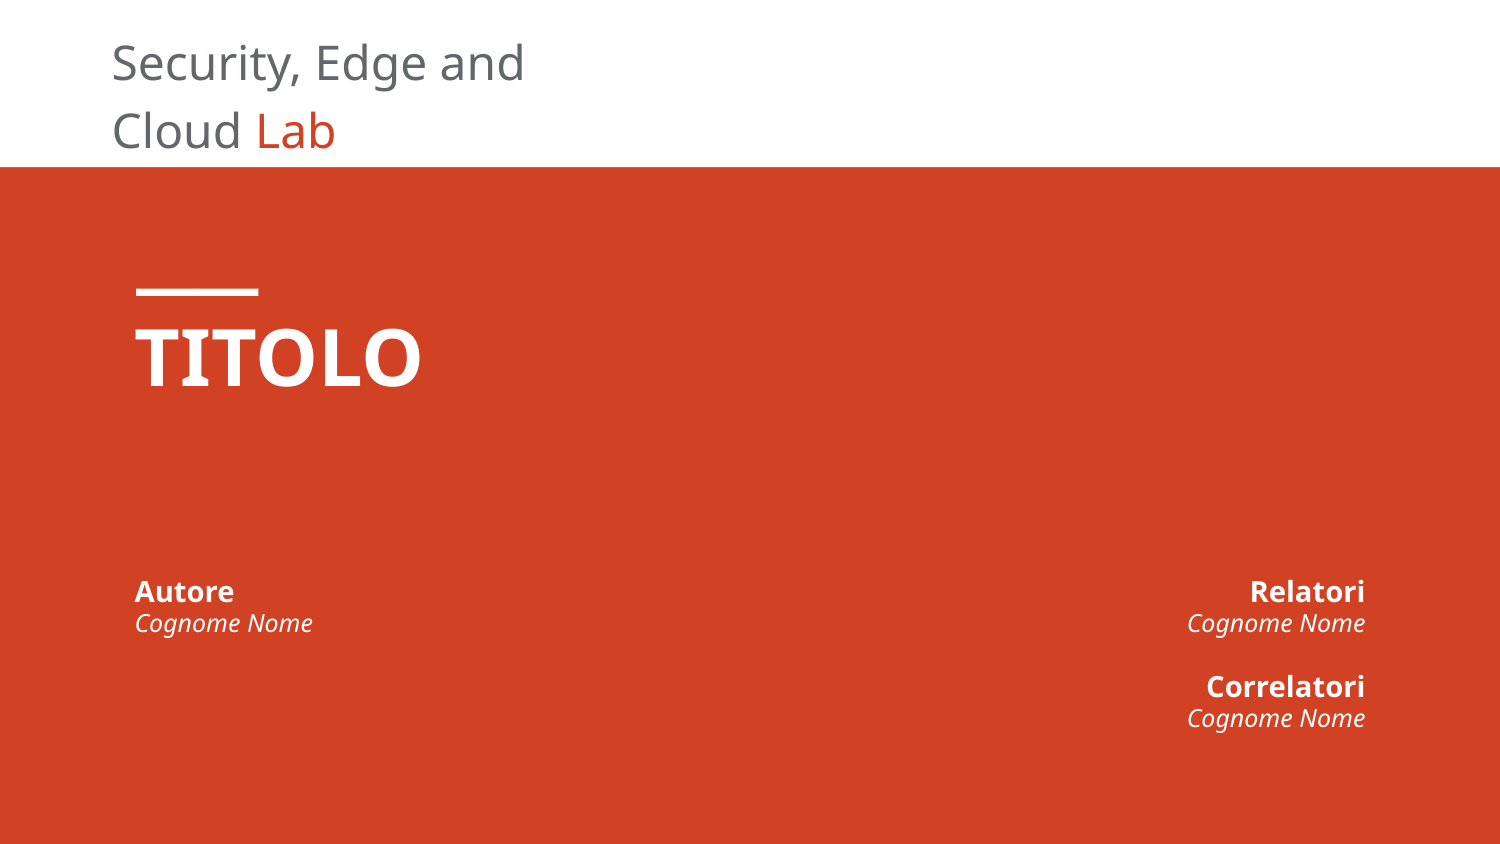

Security, Edge and Cloud Lab
# TITOLO
Autore
Cognome Nome
Relatori
Cognome Nome
Correlatori
Cognome Nome